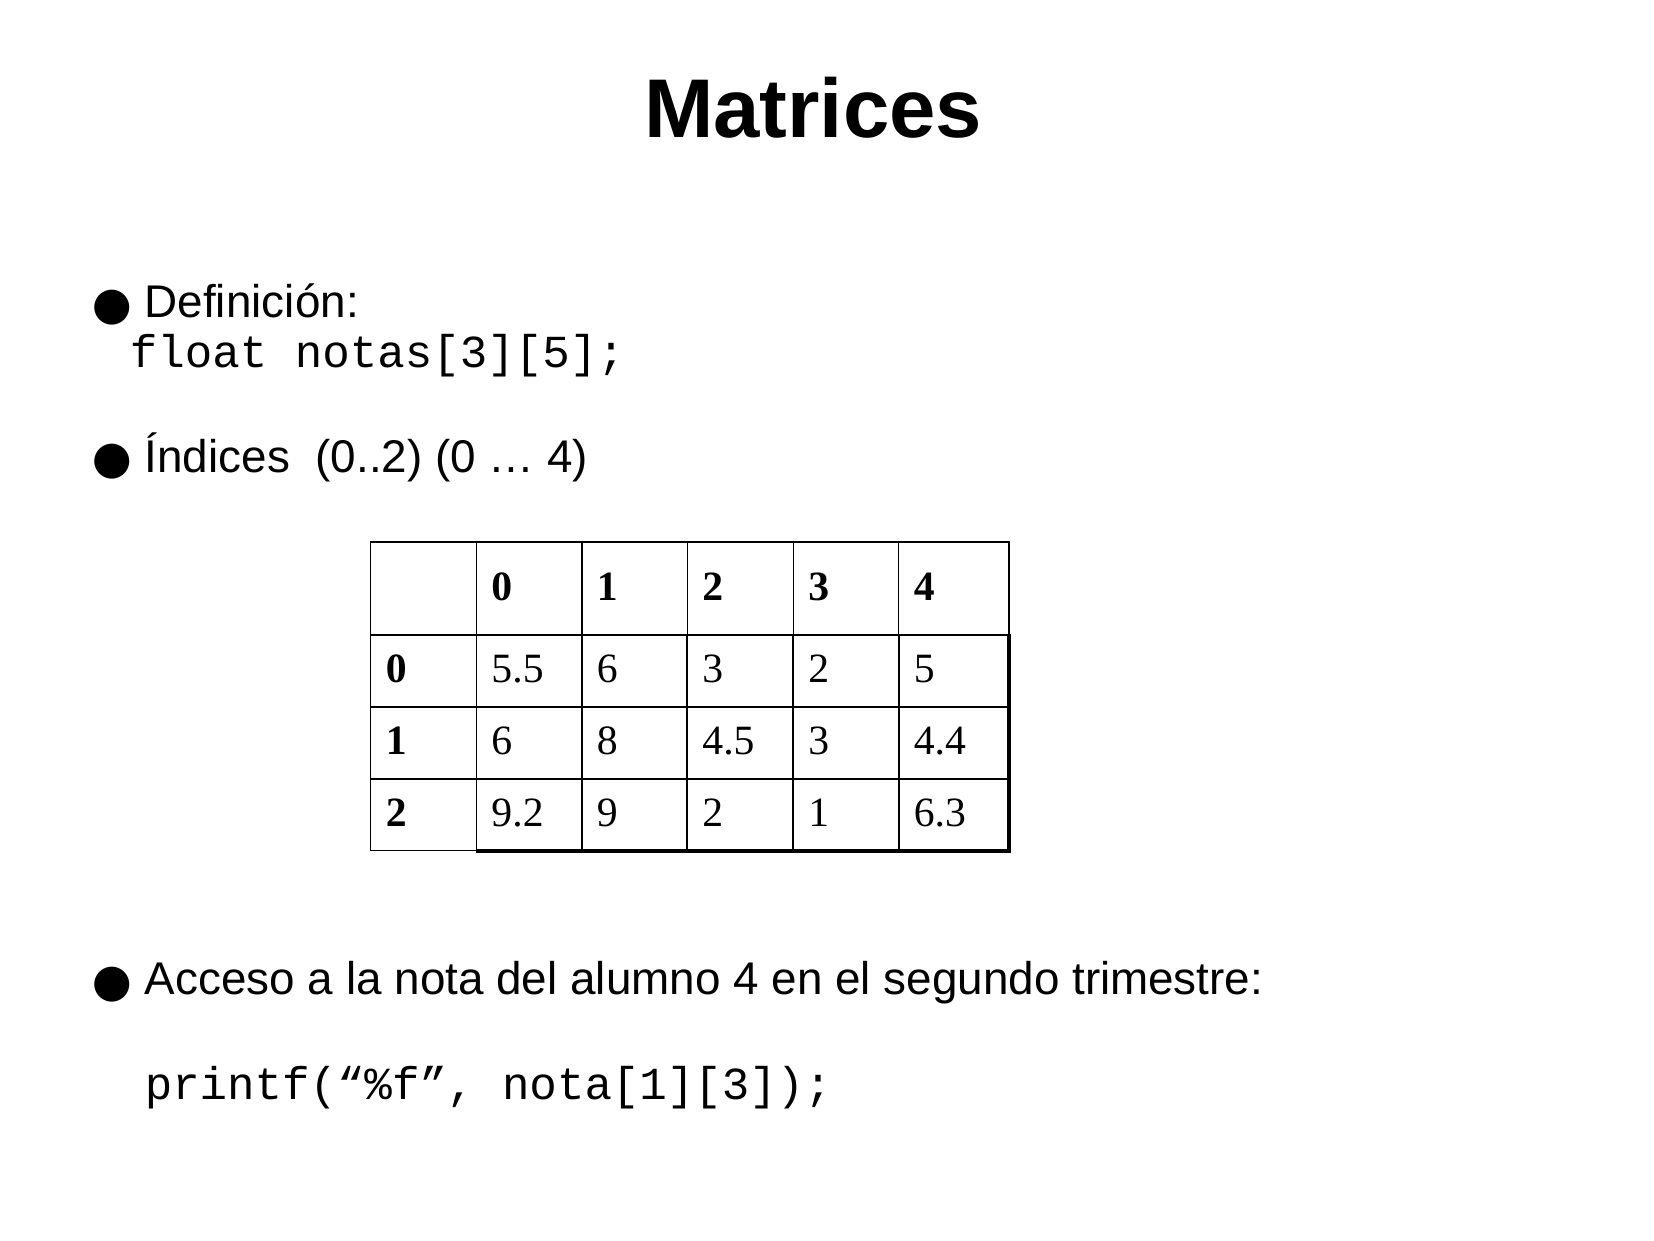

Matrices
Definición:
 float notas[3][5];
Índices (0..2) (0 … 4)
Acceso a la nota del alumno 4 en el segundo trimestre:
	printf(“%f”, nota[1][3]);
| | 0 | 1 | 2 | 3 | 4 |
| --- | --- | --- | --- | --- | --- |
| 0 | 5.5 | 6 | 3 | 2 | 5 |
| 1 | 6 | 8 | 4.5 | 3 | 4.4 |
| 2 | 9.2 | 9 | 2 | 1 | 6.3 |